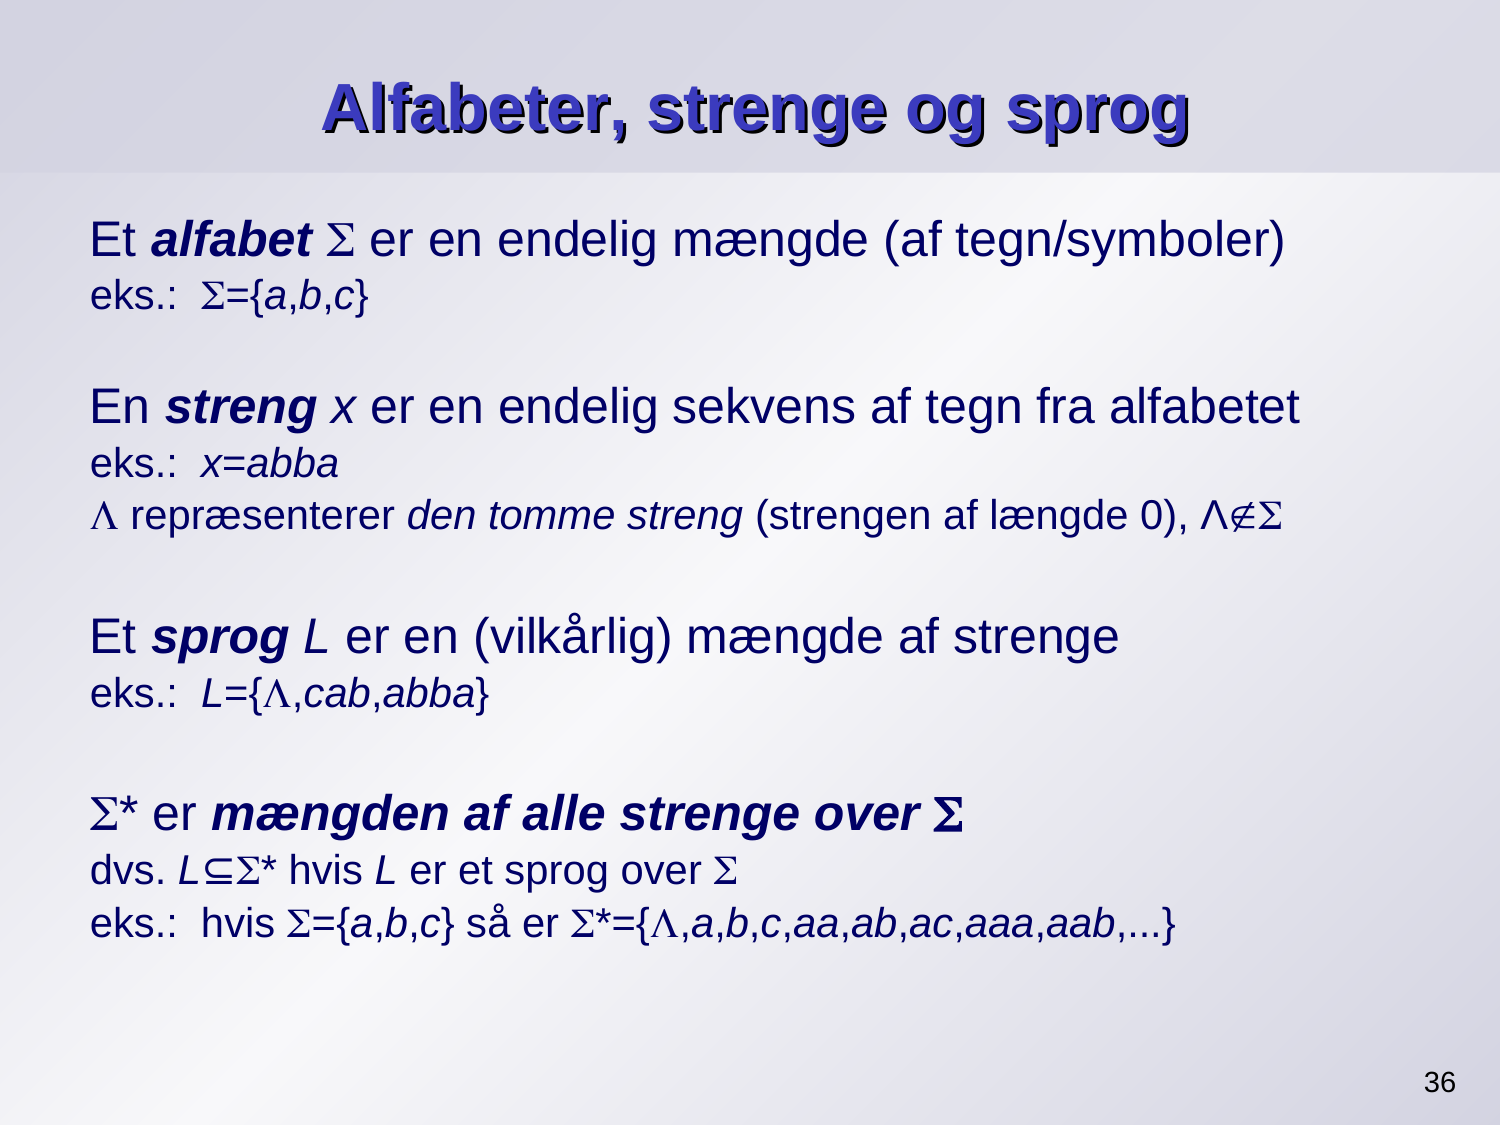

# Alfabeter, strenge og sprog
Et alfabet Σ er en endelig mængde (af tegn/symboler)
eks.: Σ={a,b,c}
En streng x er en endelig sekvens af tegn fra alfabetet
eks.: x=abba
Λ repræsenterer den tomme streng (strengen af længde 0), ΛΣ
Et sprog L er en (vilkårlig) mængde af strenge
eks.: L={Λ,cab,abba}
Σ* er mængden af alle strenge over Σ
dvs. L⊆Σ* hvis L er et sprog over Σ
eks.: hvis Σ={a,b,c} så er Σ*={Λ,a,b,c,aa,ab,ac,aaa,aab,...}
36